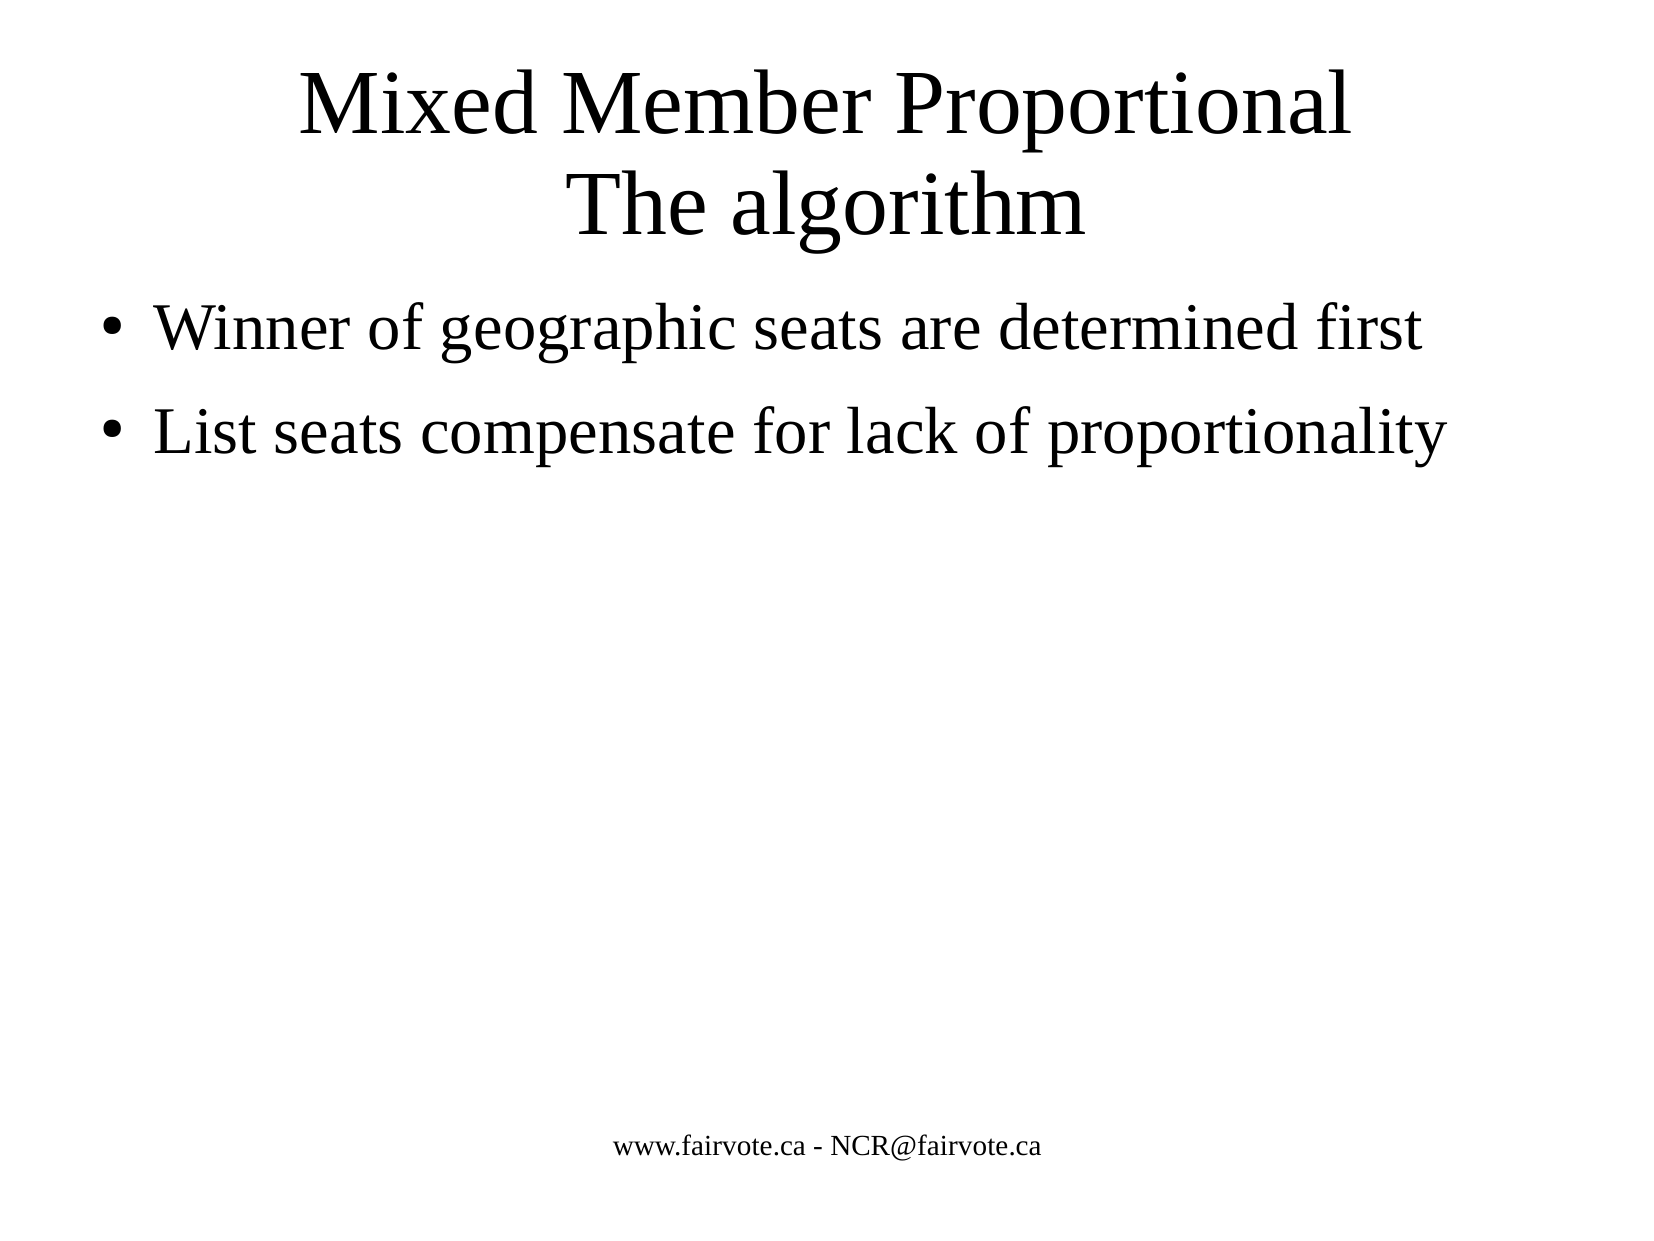

# Mixed Member Proportional The algorithm
Winner of geographic seats are determined first
List seats compensate for lack of proportionality
www.fairvote.ca - NCR@fairvote.ca